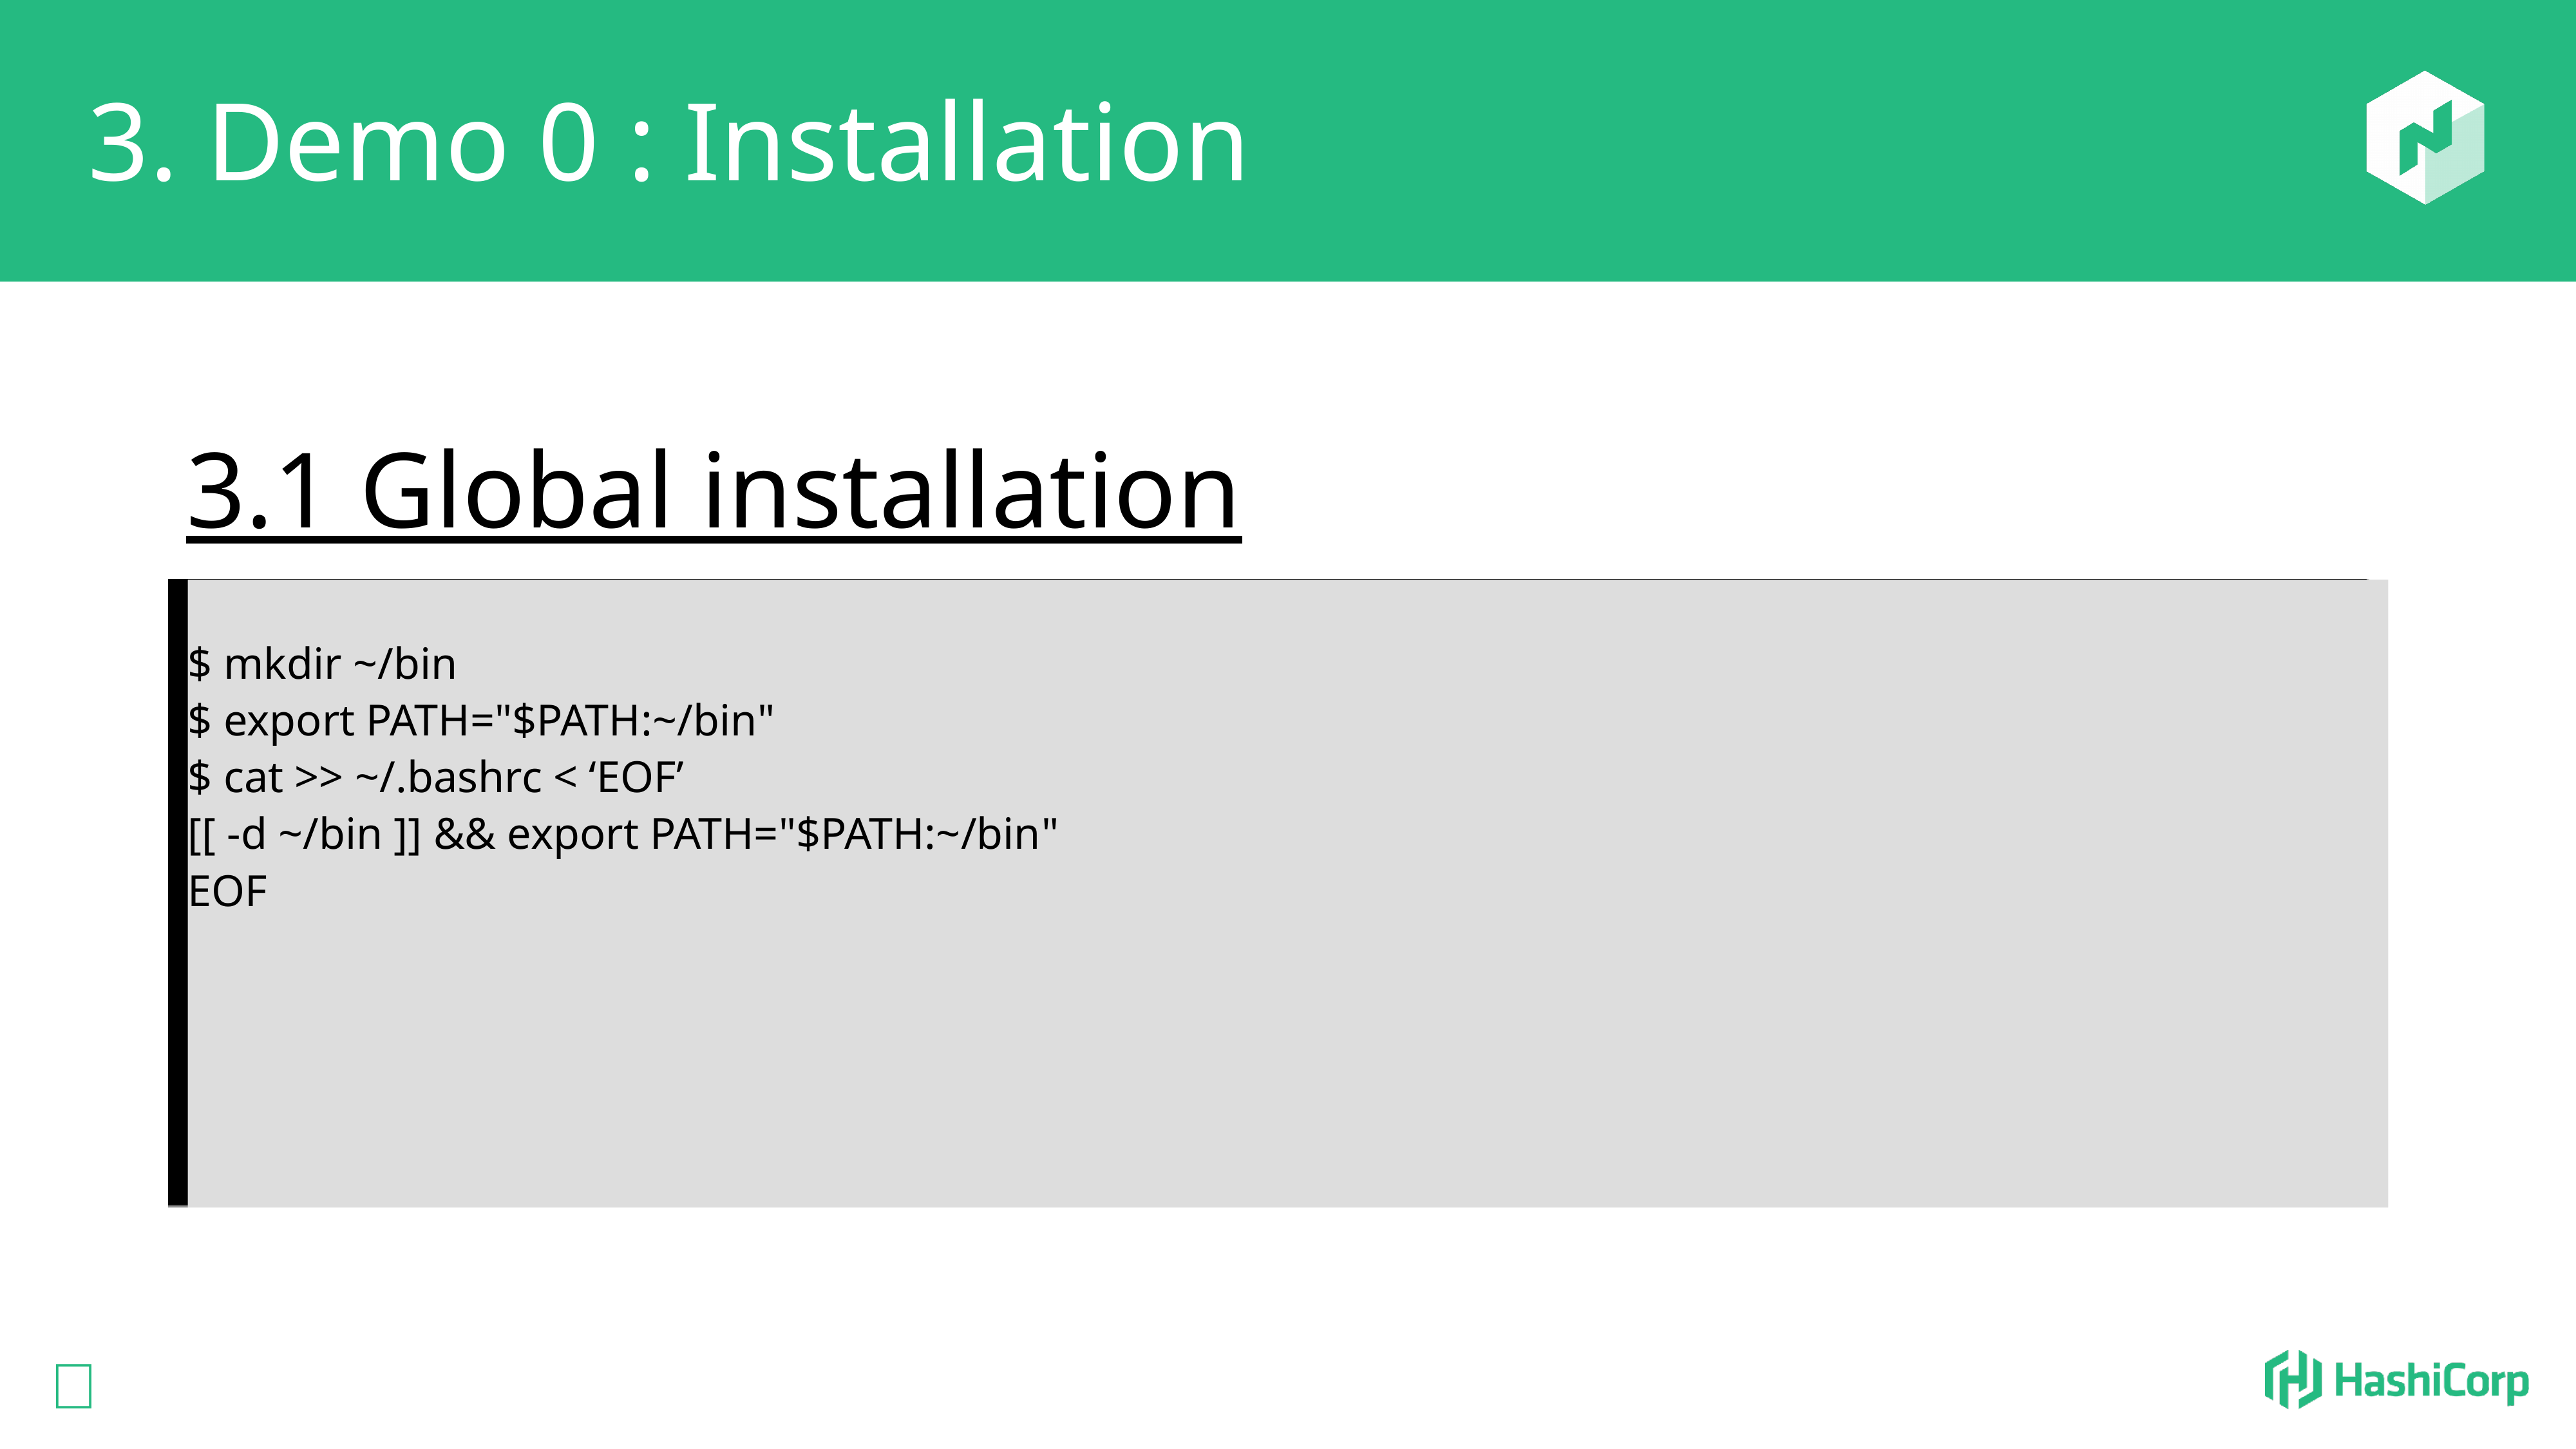

# 3. Demo 0 : Installation
3.1 Global installation
$ mkdir ~/bin
$ export PATH="$PATH:~/bin"
$ cat >> ~/.bashrc < ‘EOF’
[[ -d ~/bin ]] && export PATH="$PATH:~/bin"
EOF